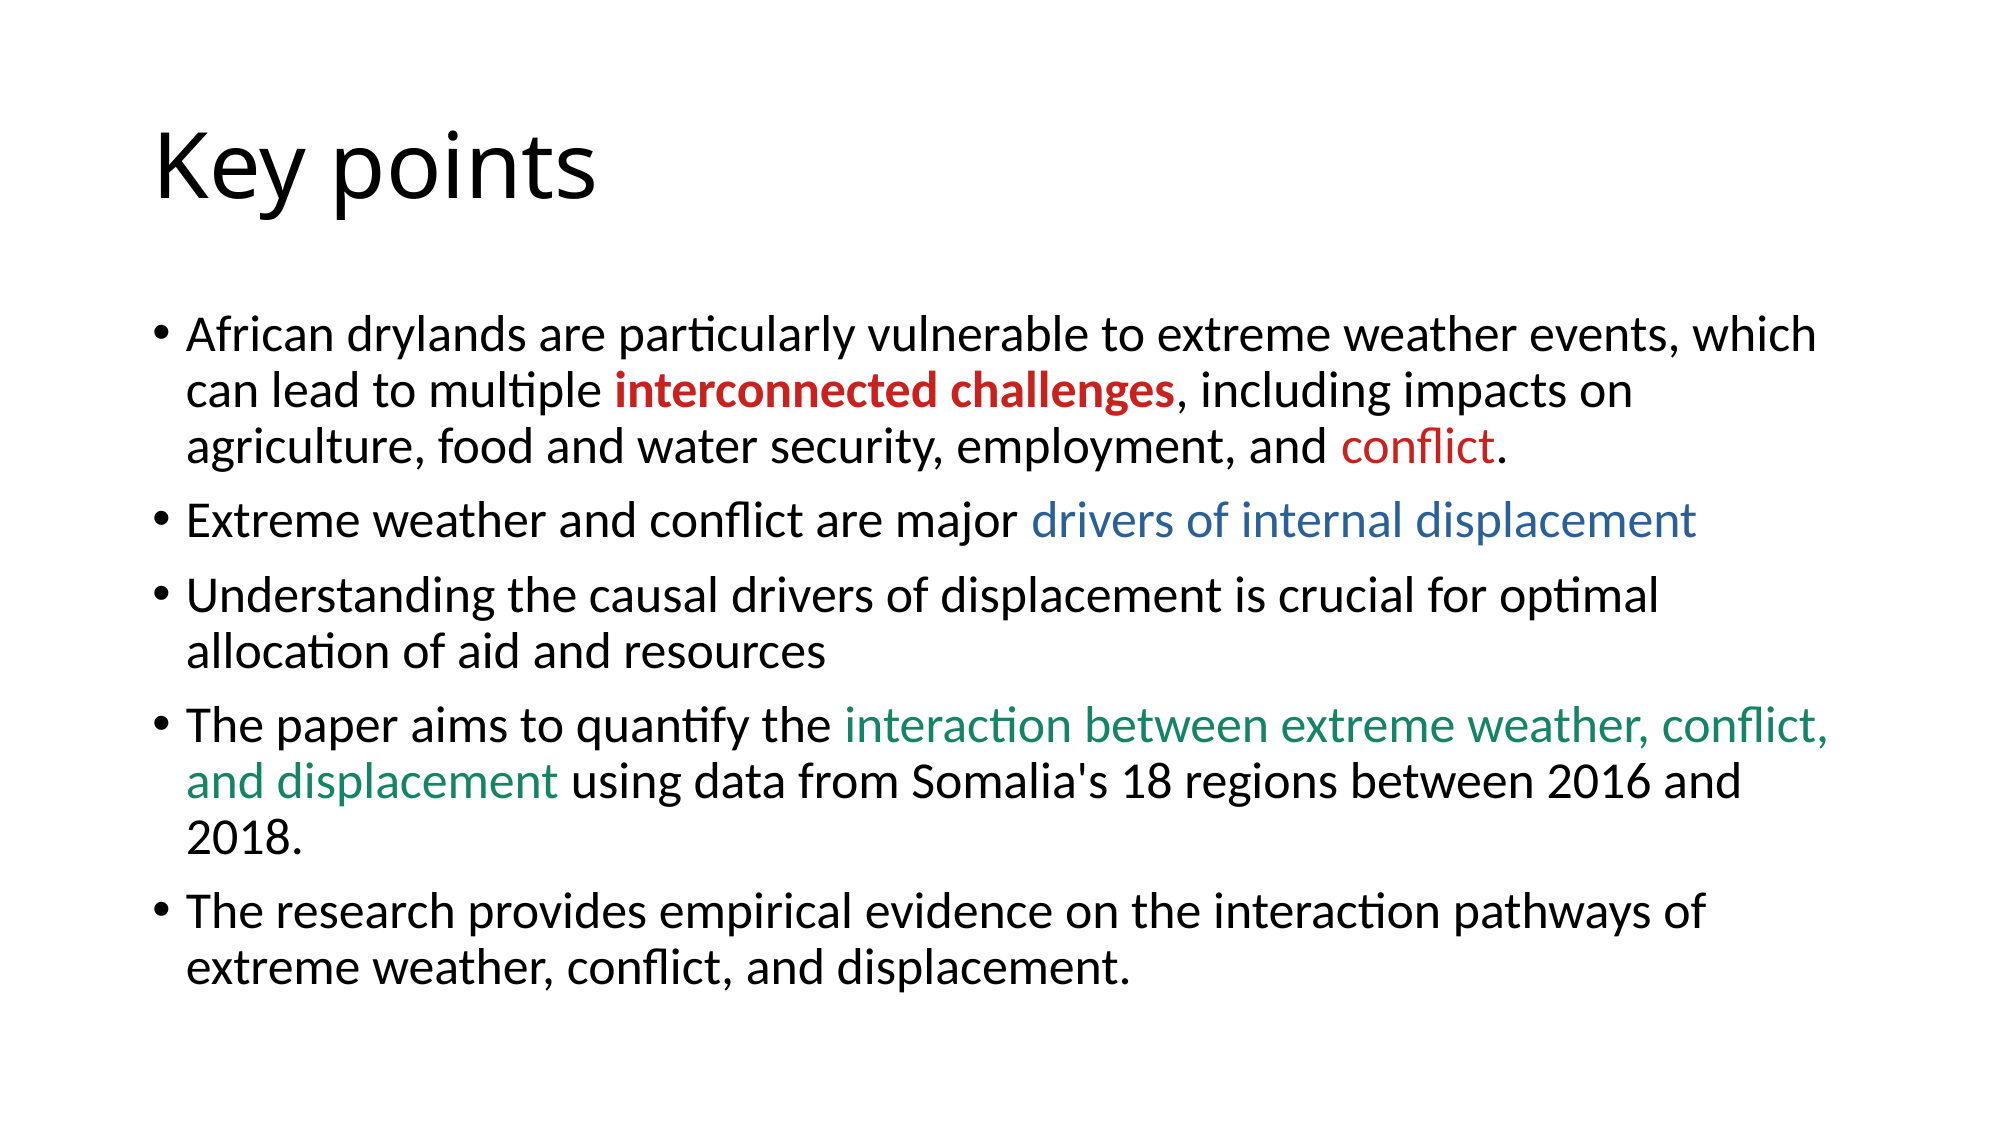

# Key points
African drylands are particularly vulnerable to extreme weather events, which can lead to multiple interconnected challenges, including impacts on agriculture, food and water security, employment, and conflict.
Extreme weather and conflict are major drivers of internal displacement
Understanding the causal drivers of displacement is crucial for optimal allocation of aid and resources
The paper aims to quantify the interaction between extreme weather, conflict, and displacement using data from Somalia's 18 regions between 2016 and 2018.
The research provides empirical evidence on the interaction pathways of extreme weather, conflict, and displacement.